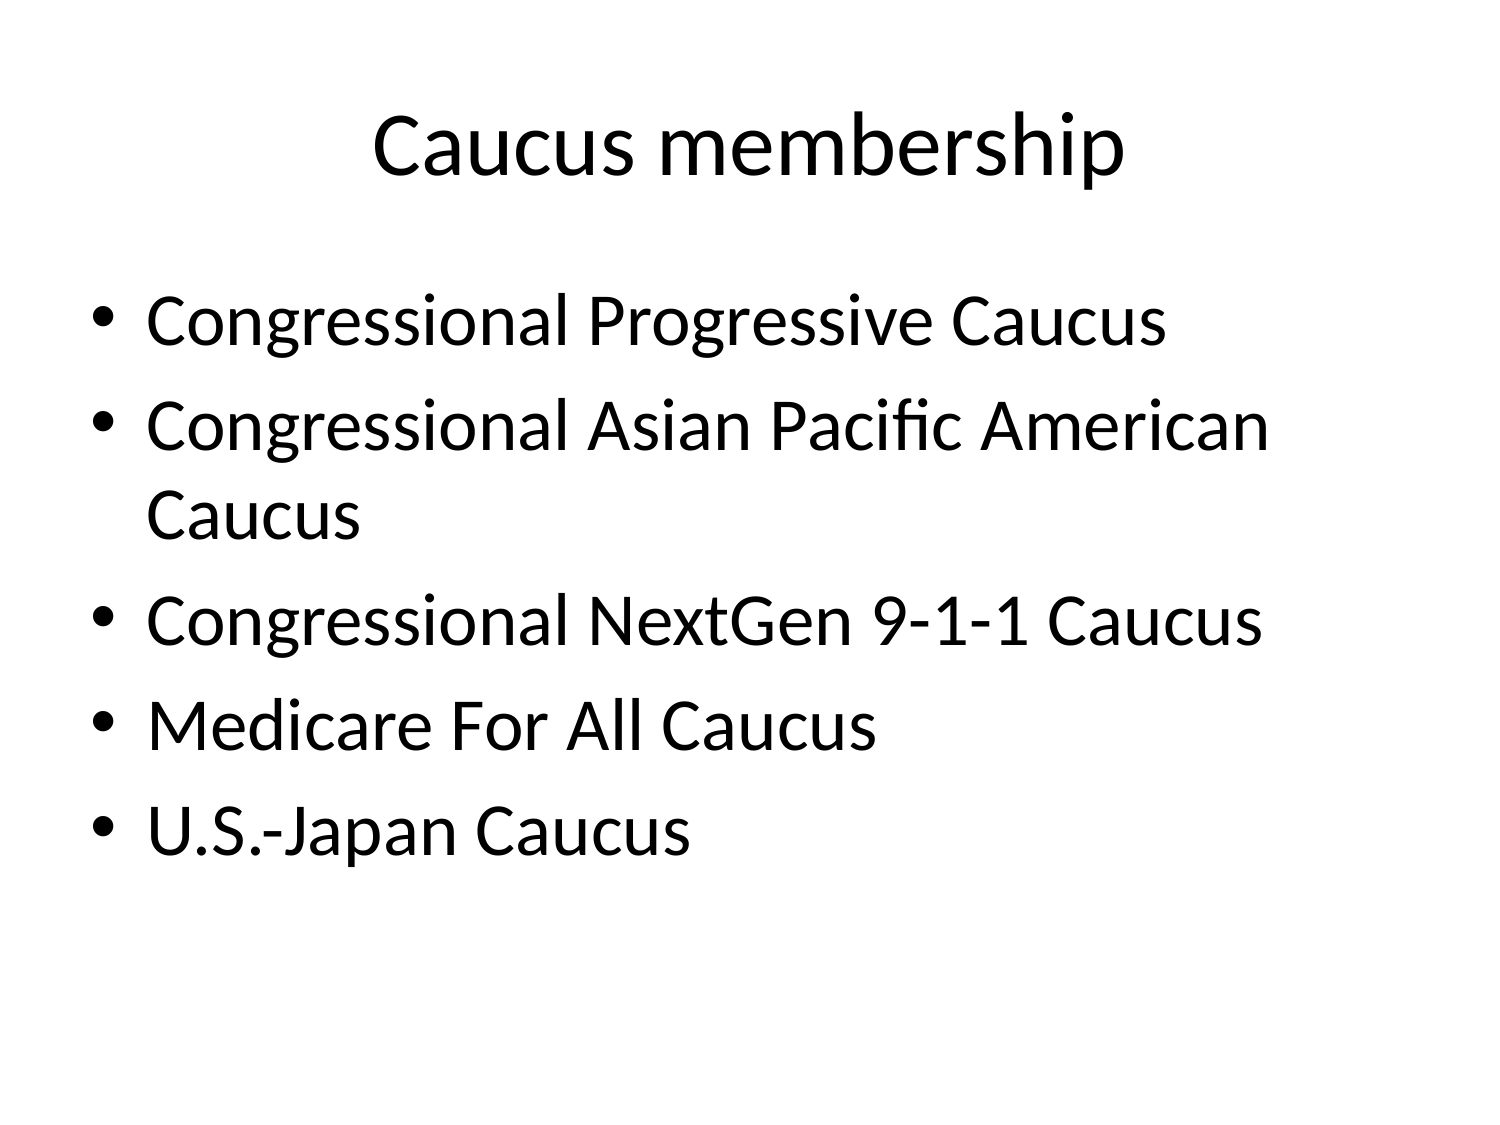

# Caucus membership
Congressional Progressive Caucus
Congressional Asian Pacific American Caucus
Congressional NextGen 9-1-1 Caucus
Medicare For All Caucus
U.S.-Japan Caucus